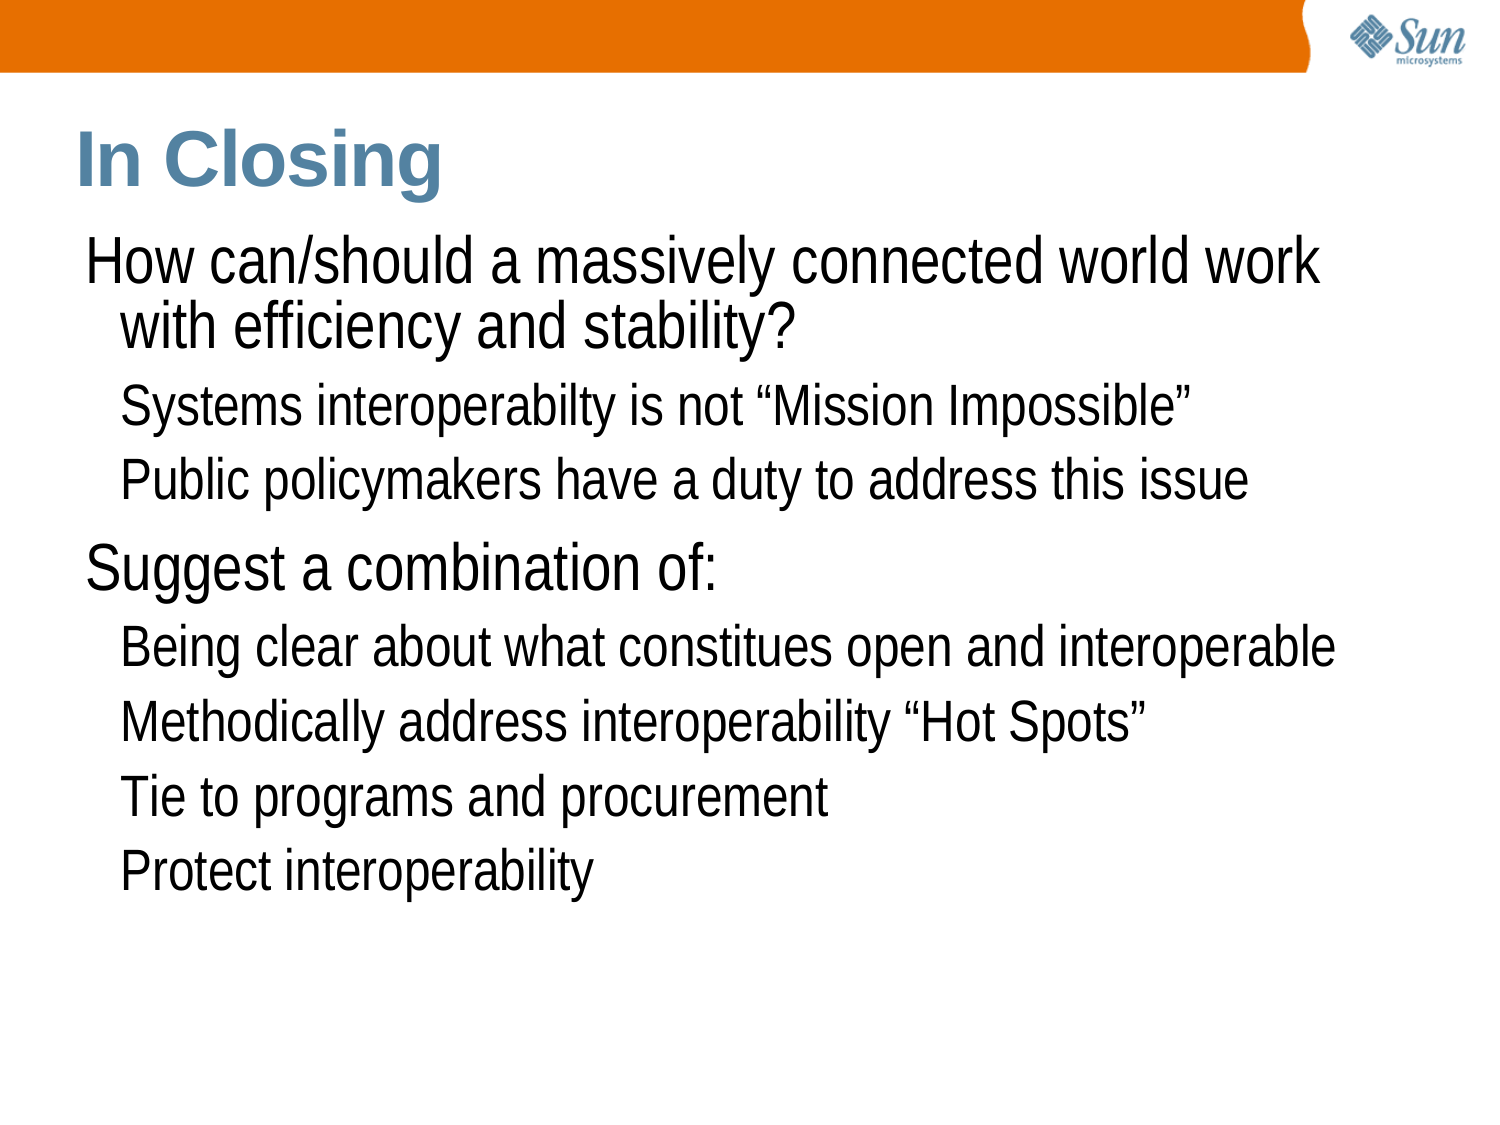

# In Closing
How can/should a massively connected world work with efficiency and stability?
Systems interoperabilty is not “Mission Impossible”
Public policymakers have a duty to address this issue
Suggest a combination of:
Being clear about what constitues open and interoperable
Methodically address interoperability “Hot Spots”
Tie to programs and procurement
Protect interoperability